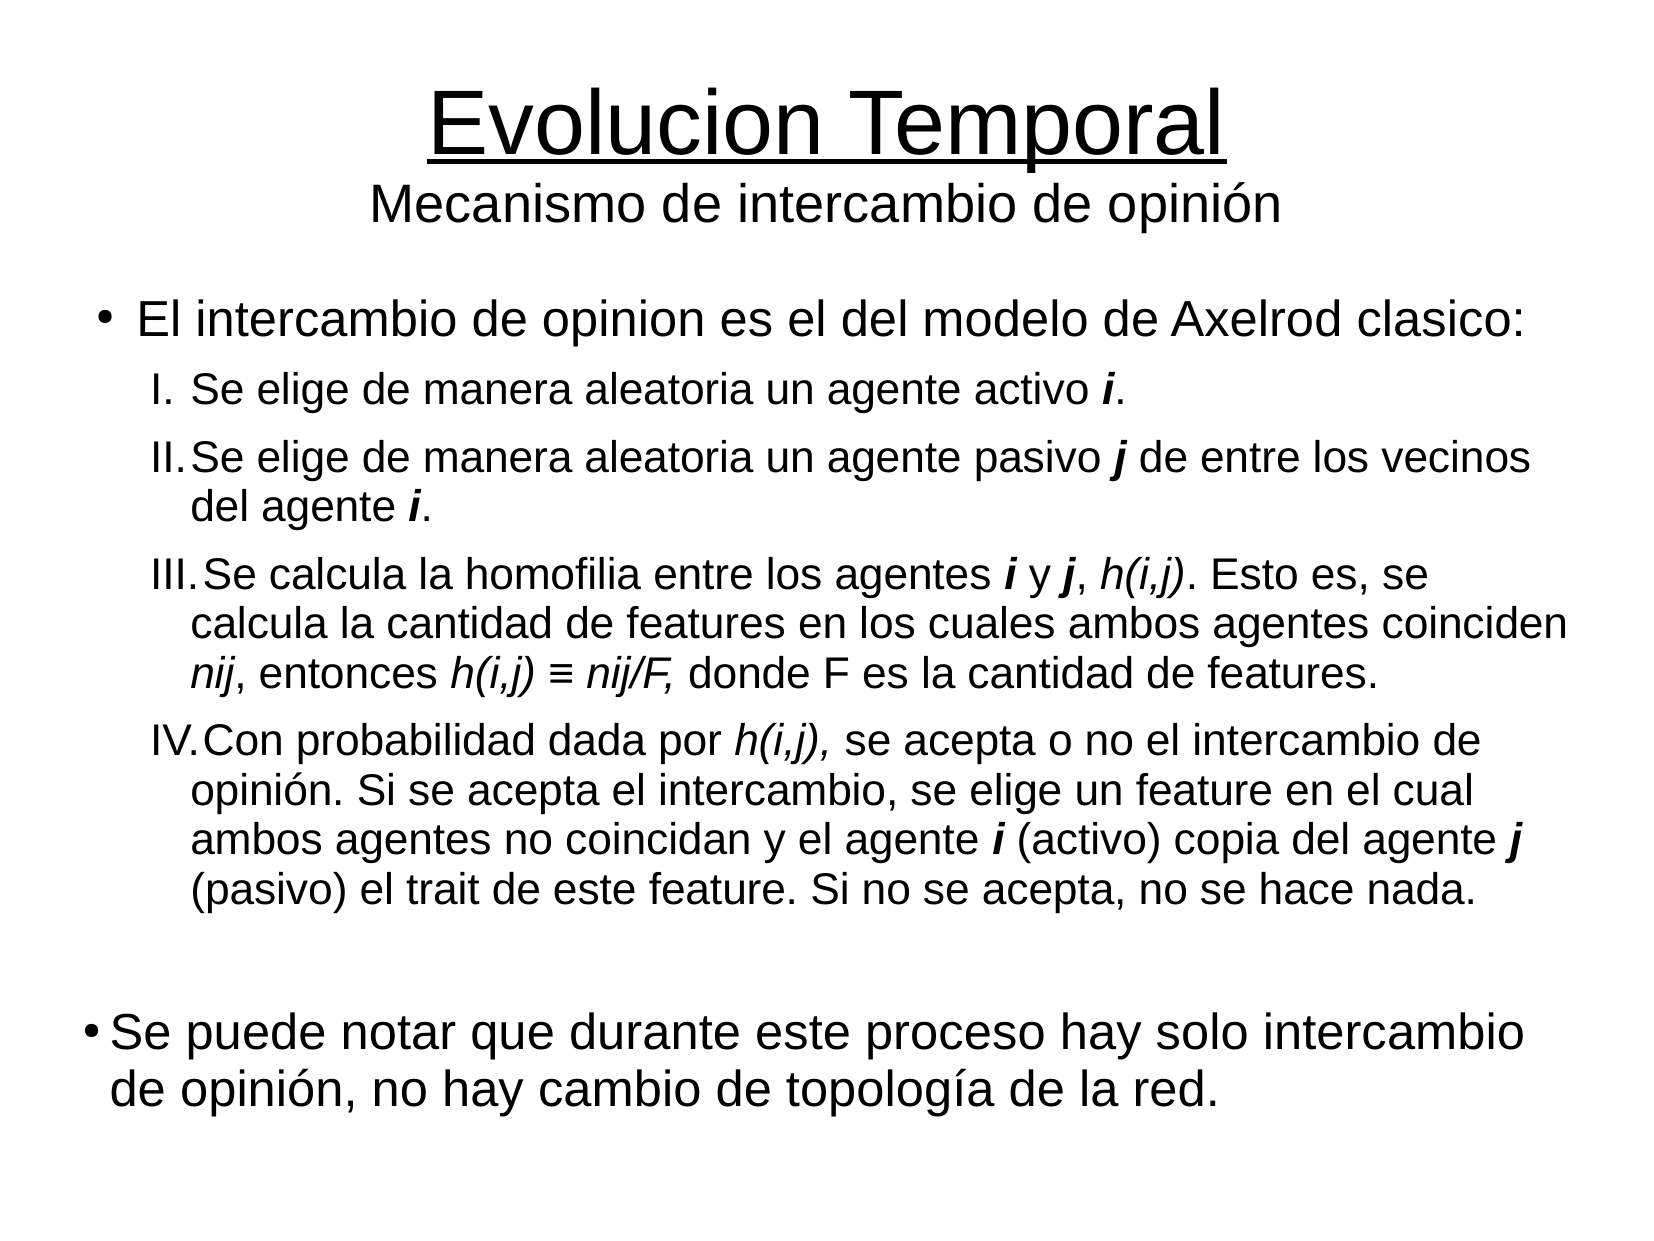

# Evolucion Temporal Mecanismo de intercambio de opinión
El intercambio de opinion es el del modelo de Axelrod clasico:
Se elige de manera aleatoria un agente activo i.
Se elige de manera aleatoria un agente pasivo j de entre los vecinos del agente i.
 Se calcula la homofilia entre los agentes i y j, h(i,j). Esto es, se calcula la cantidad de features en los cuales ambos agentes coinciden nij, entonces h(i,j) ≡ nij/F, donde F es la cantidad de features.
 Con probabilidad dada por h(i,j), se acepta o no el intercambio de opinión. Si se acepta el intercambio, se elige un feature en el cual ambos agentes no coincidan y el agente i (activo) copia del agente j (pasivo) el trait de este feature. Si no se acepta, no se hace nada.
Se puede notar que durante este proceso hay solo intercambio de opinión, no hay cambio de topología de la red.